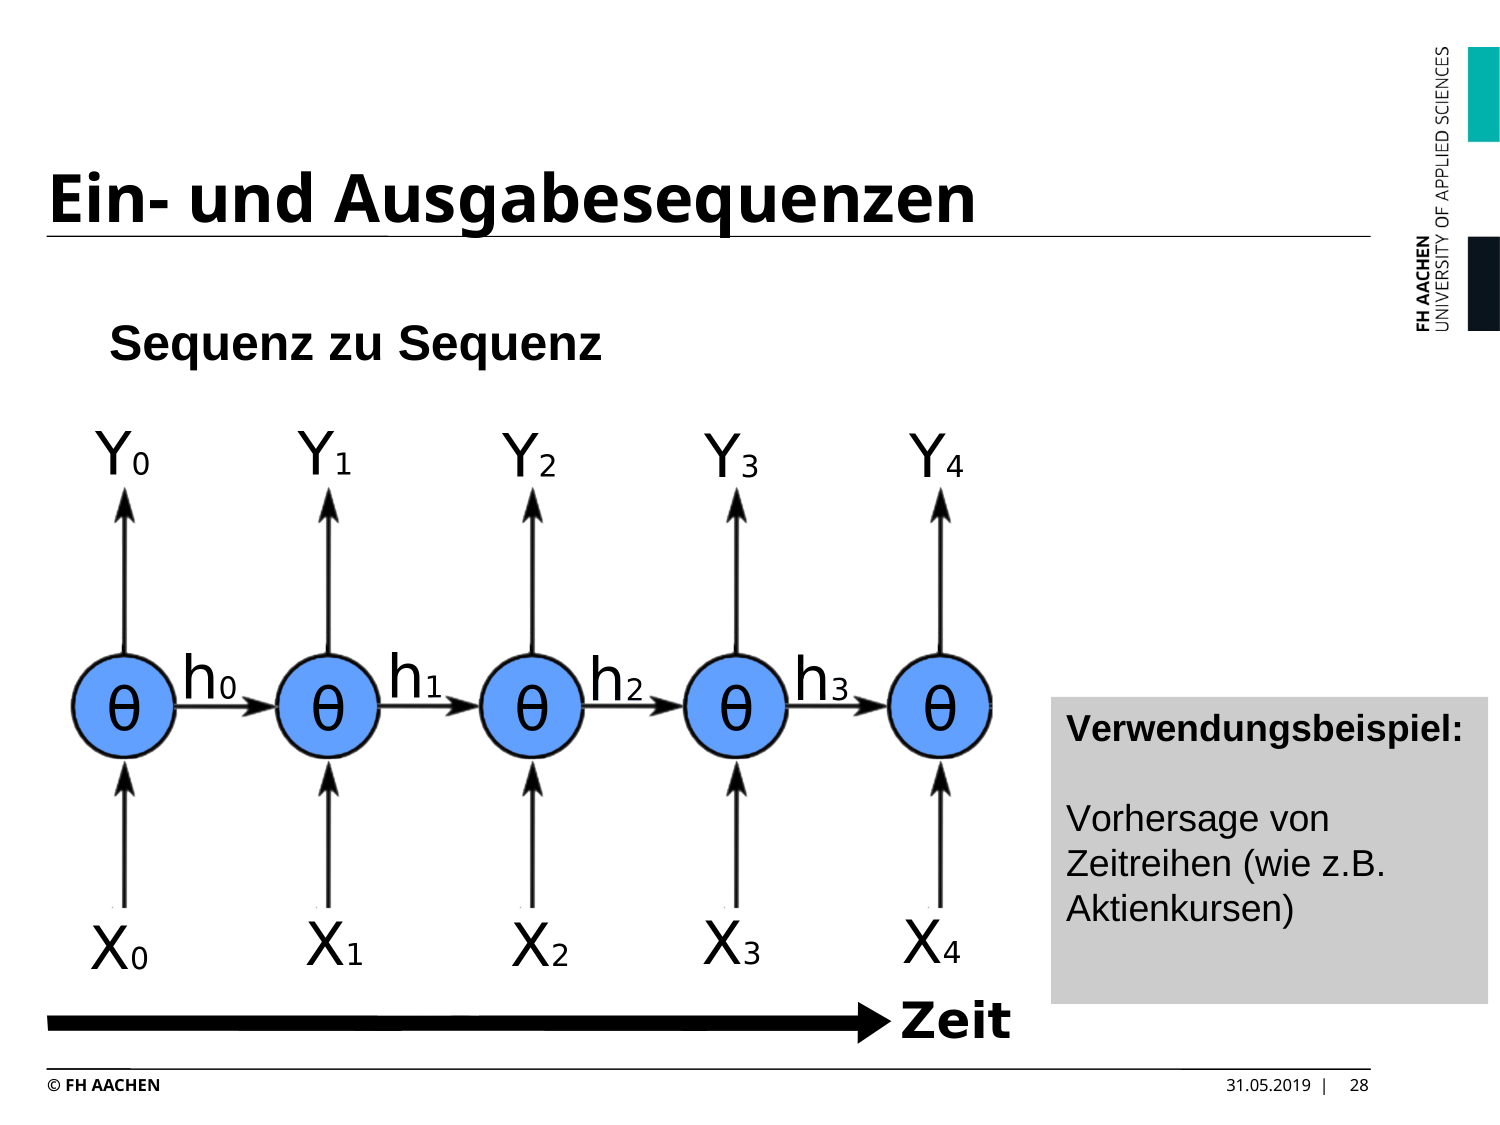

# Ein- und Ausgabesequenzen
Sequenz zu Sequenz
Verwendungsbeispiel:
Vorhersage von Zeitreihen (wie z.B. Aktienkursen)
31.05.2019
28